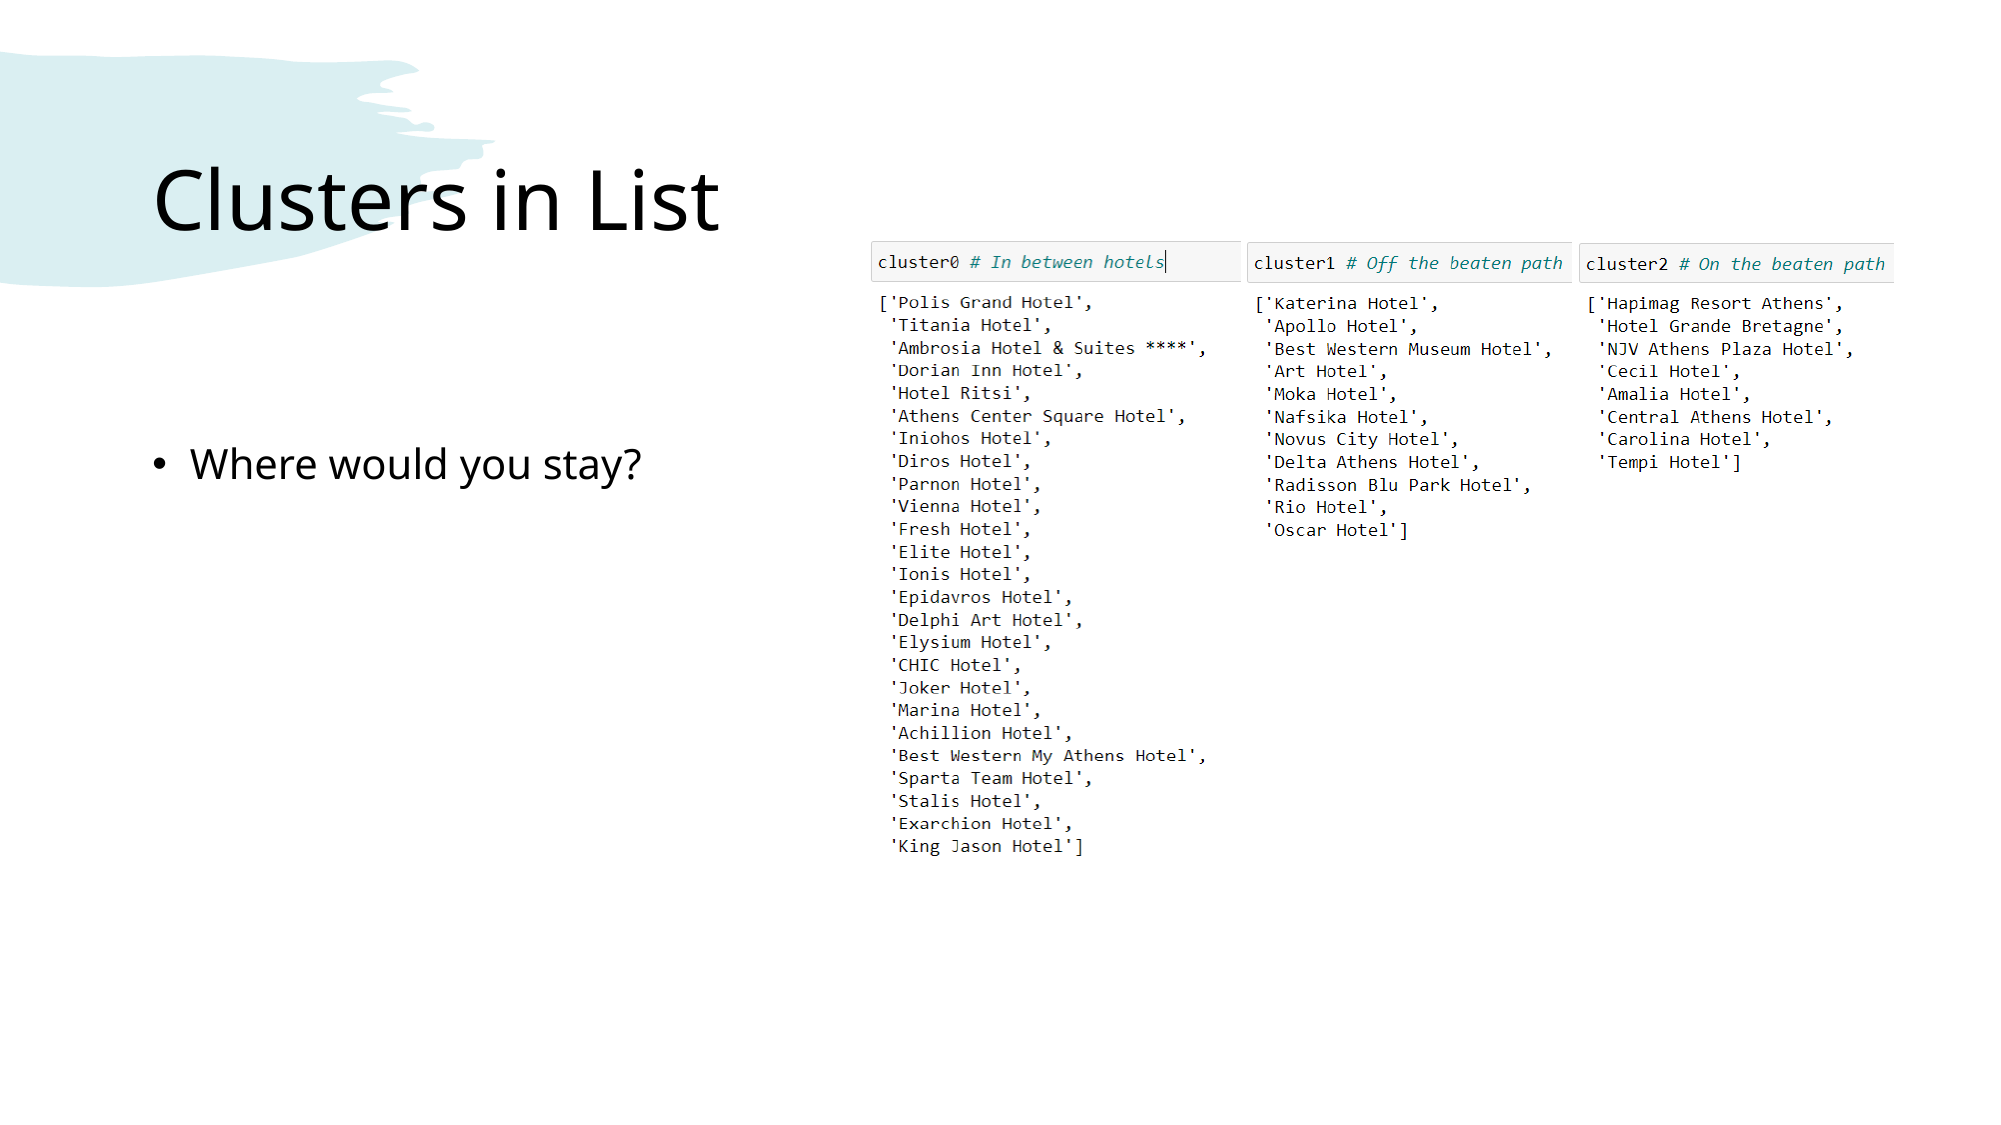

# Clusters in List
Where would you stay?